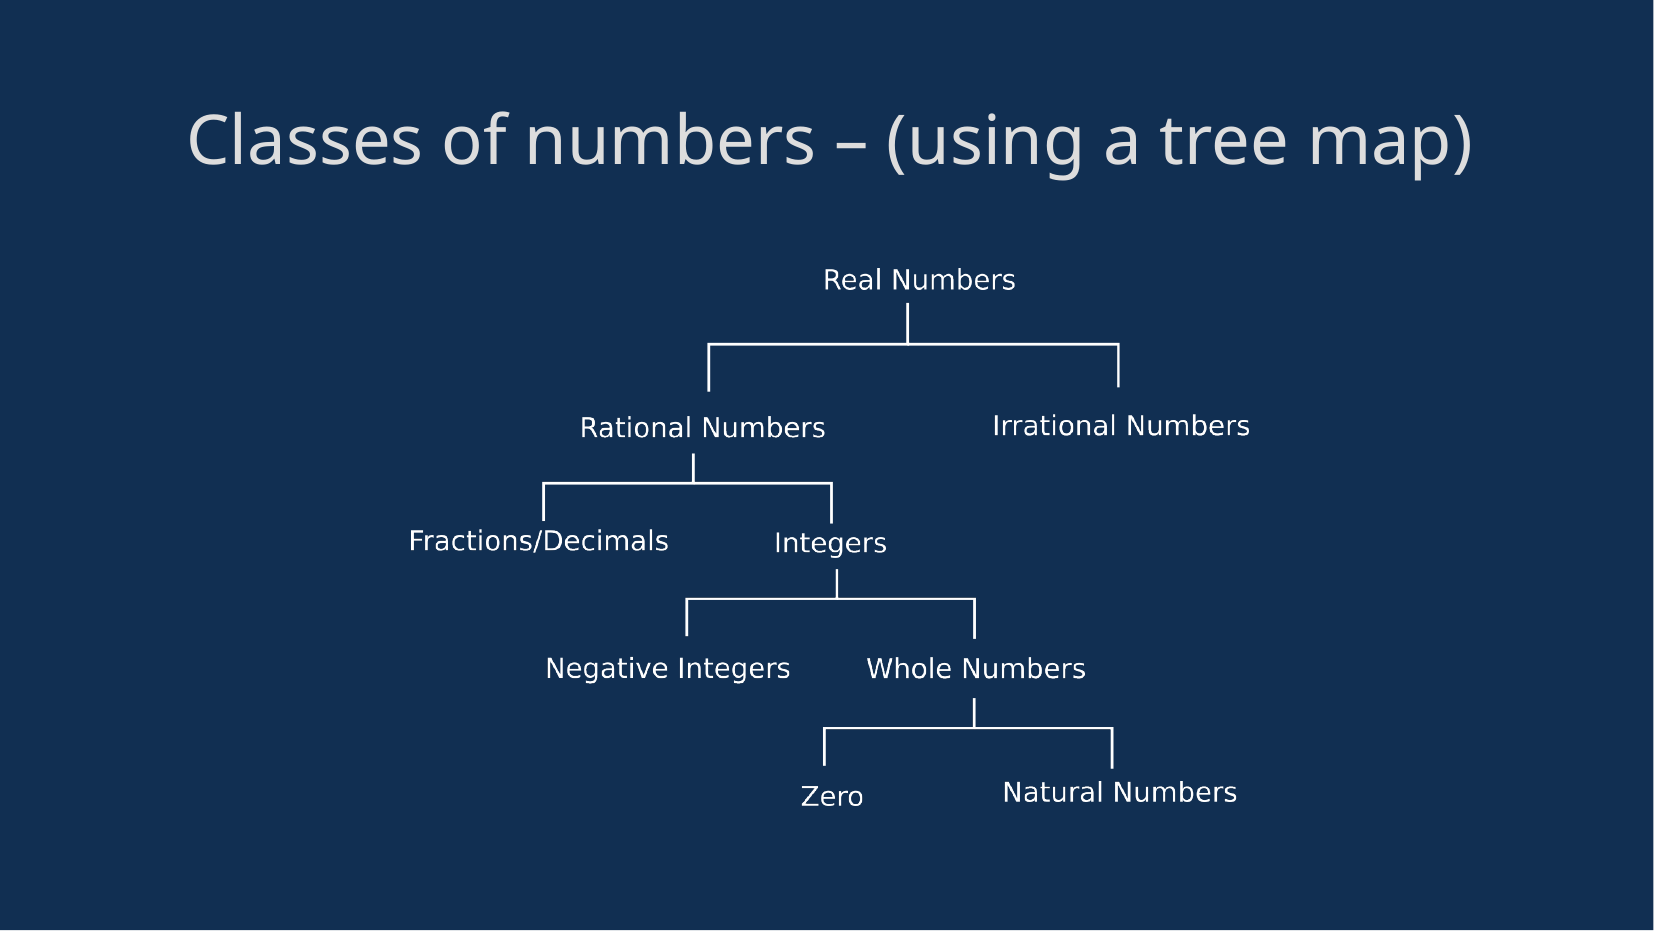

# Classes of numbers – (using a tree map)